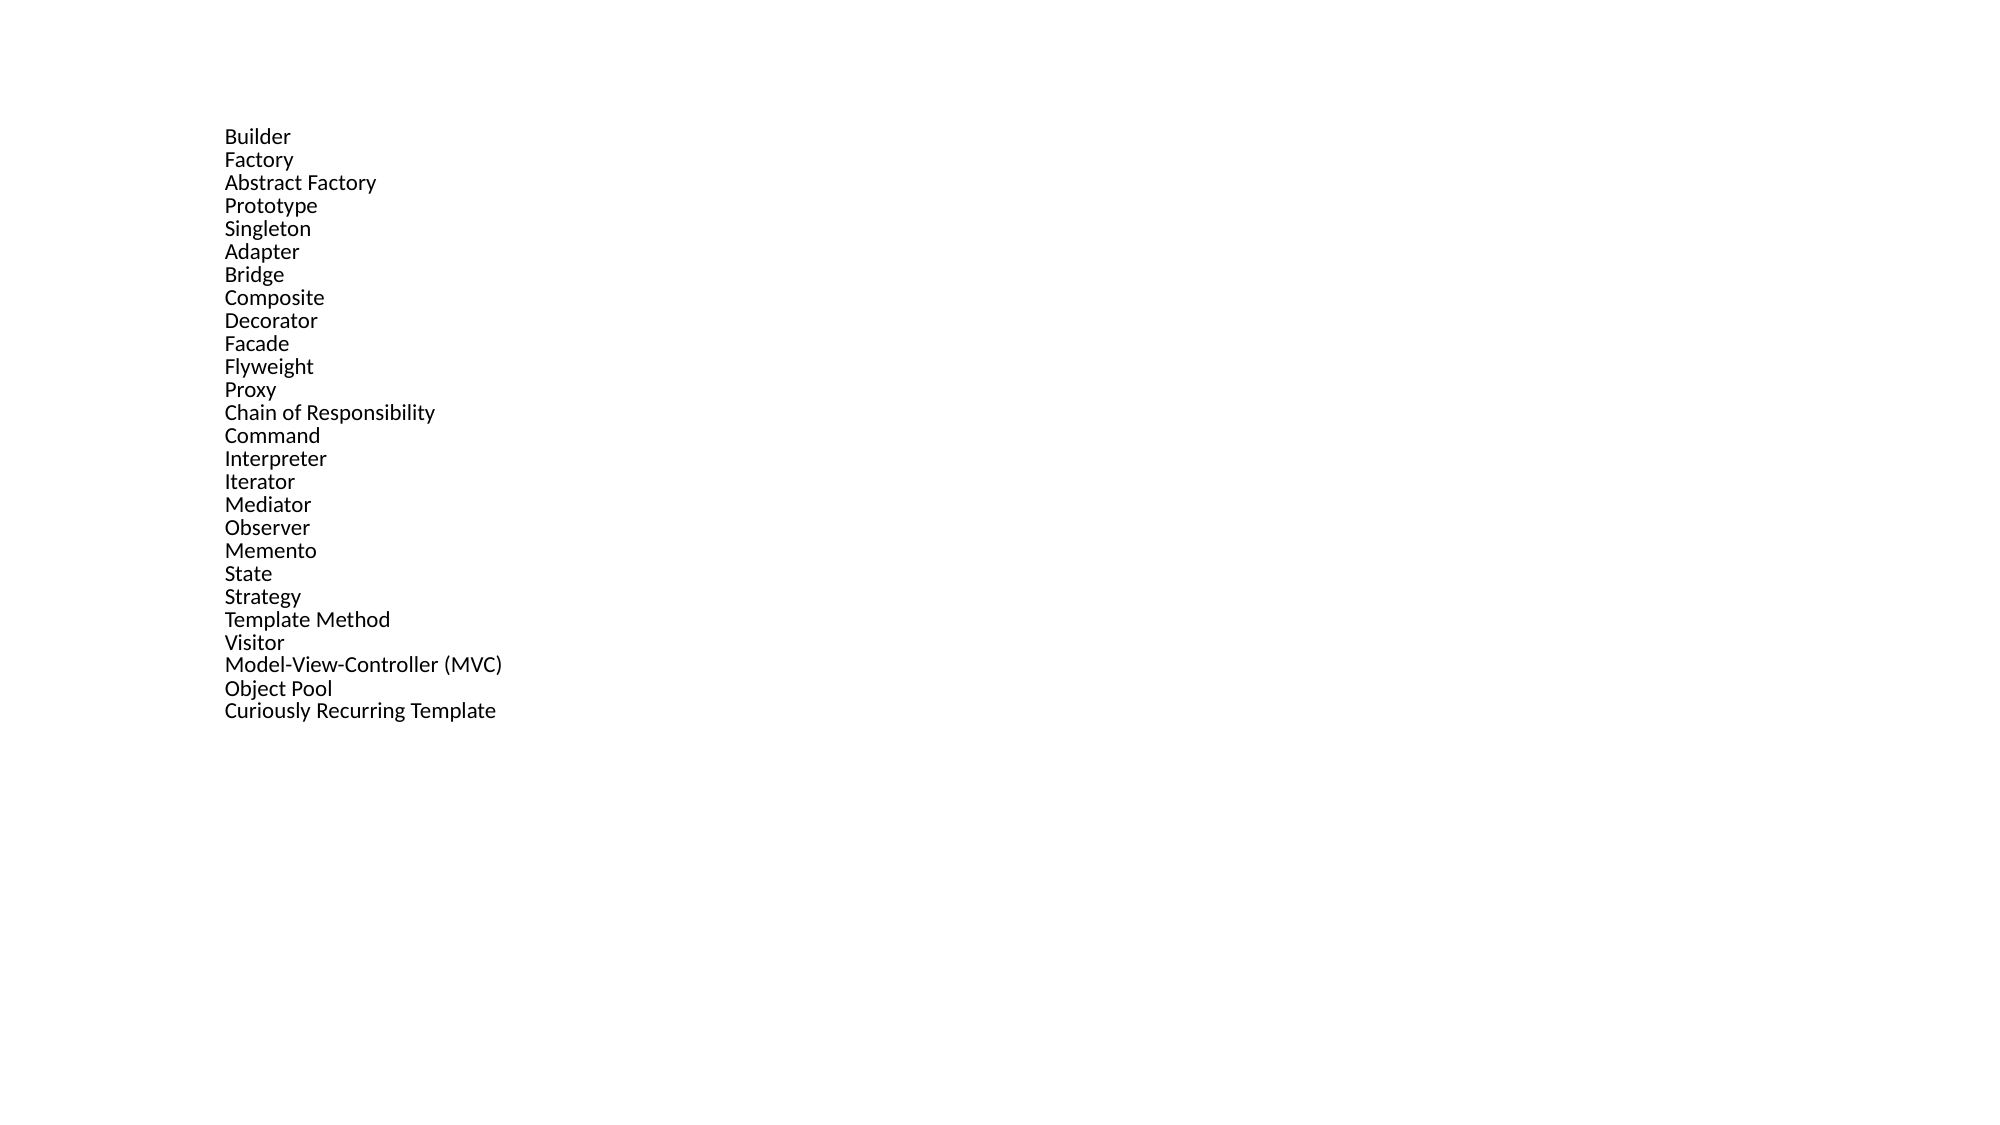

Builder
Factory
Abstract Factory
Prototype
Singleton
Adapter
Bridge
Composite
Decorator
Facade
Flyweight
Proxy
Chain of Responsibility
Command
Interpreter
Iterator
Mediator
Observer
Memento
State
Strategy
Template Method
Visitor
Model-View-Controller (MVC)
Object Pool
Curiously Recurring Template